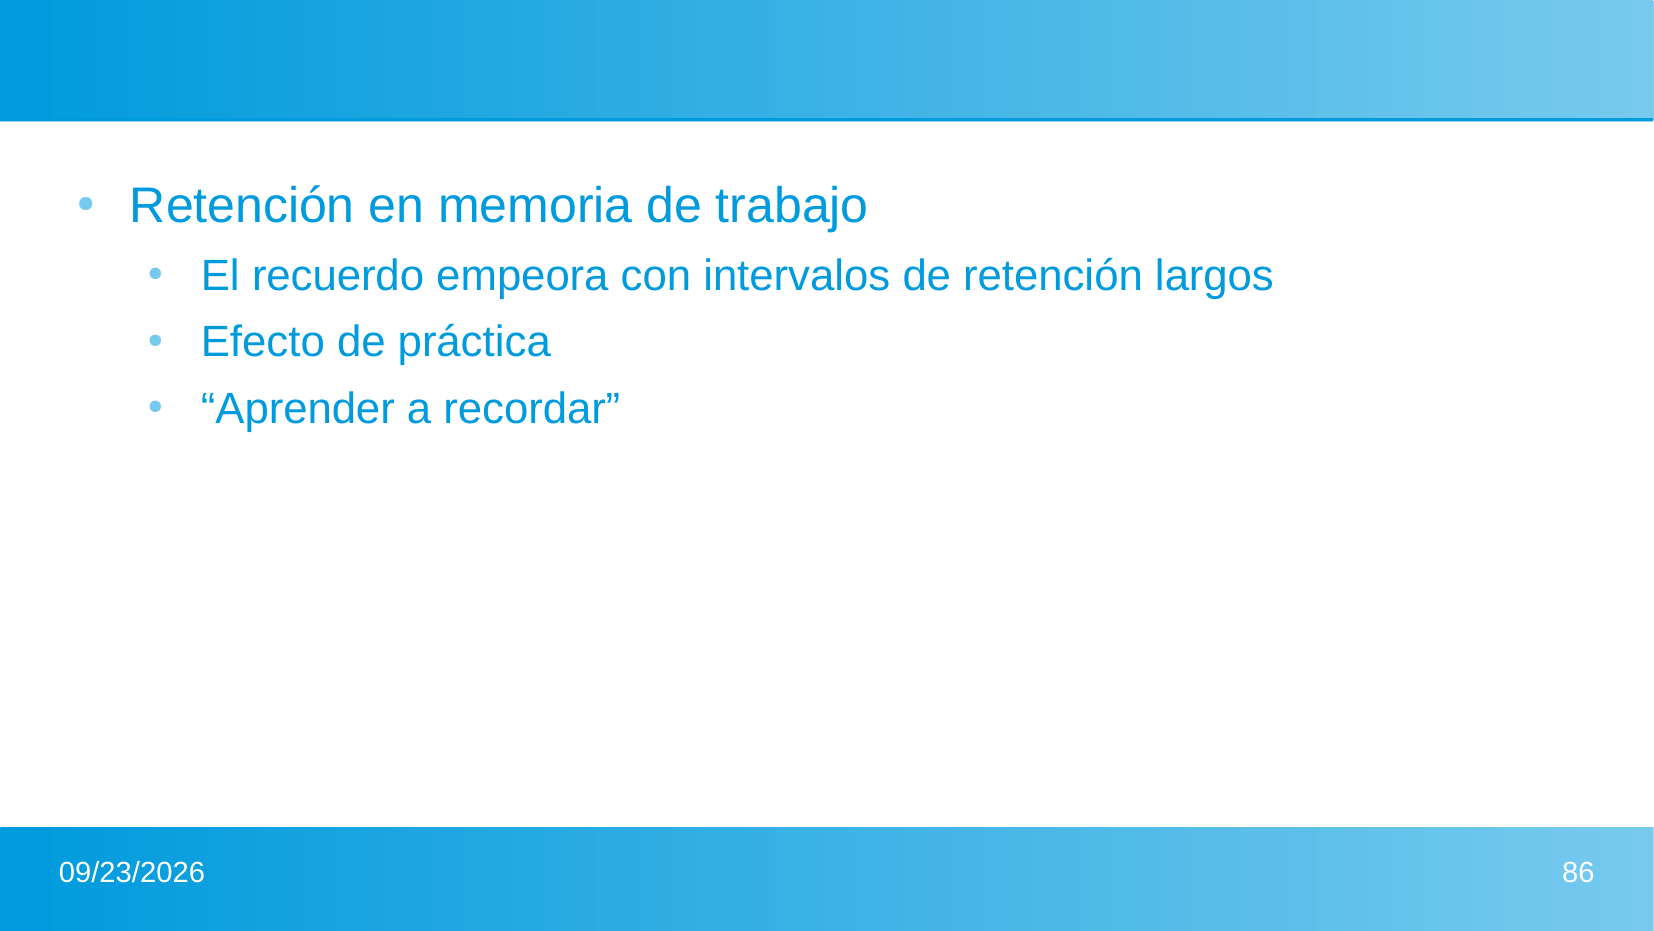

# Retención en memoria de trabajo
El recuerdo empeora con intervalos de retención largos
Efecto de práctica
“Aprender a recordar”
86